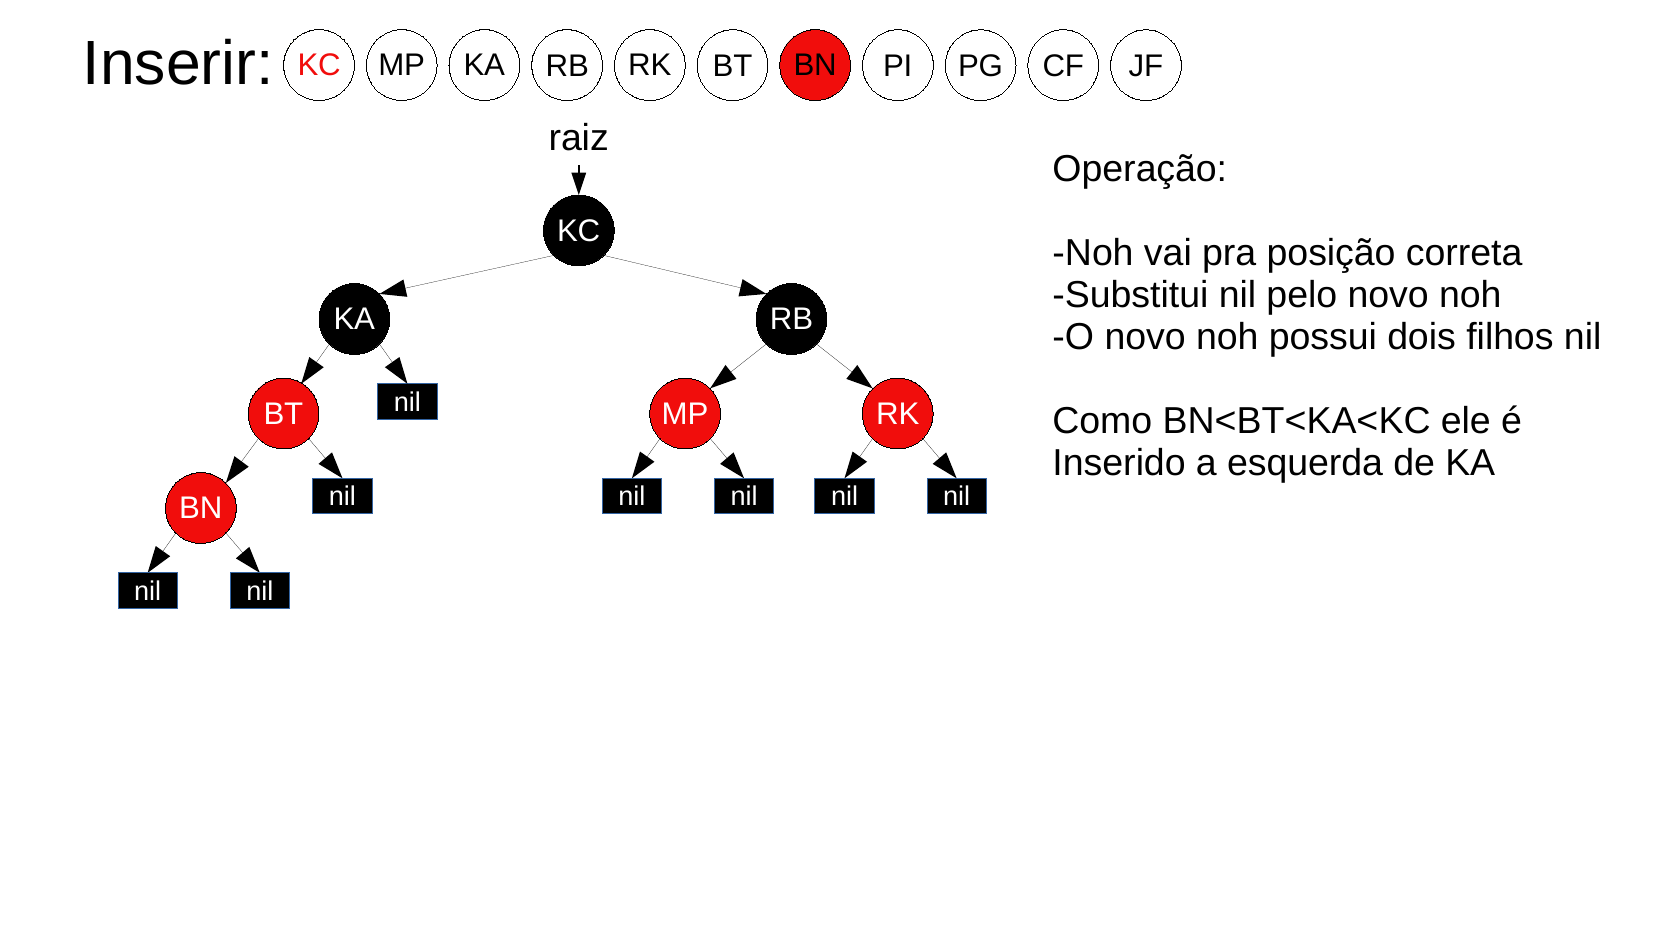

# Inserir:
KC
KC
MP
LAT
KA
LAT
RK
BN
RB
BT
PI
CF
PG
JF
raiz
Operação:
-Noh vai pra posição correta
-Substitui nil pelo novo noh
-O novo noh possui dois filhos nil
Como BN<BT<KA<KC ele é
Inserido a esquerda de KA
KC
KA
RB
BT
MP
RK
nil
BN
nil
nil
nil
nil
nil
nil
nil